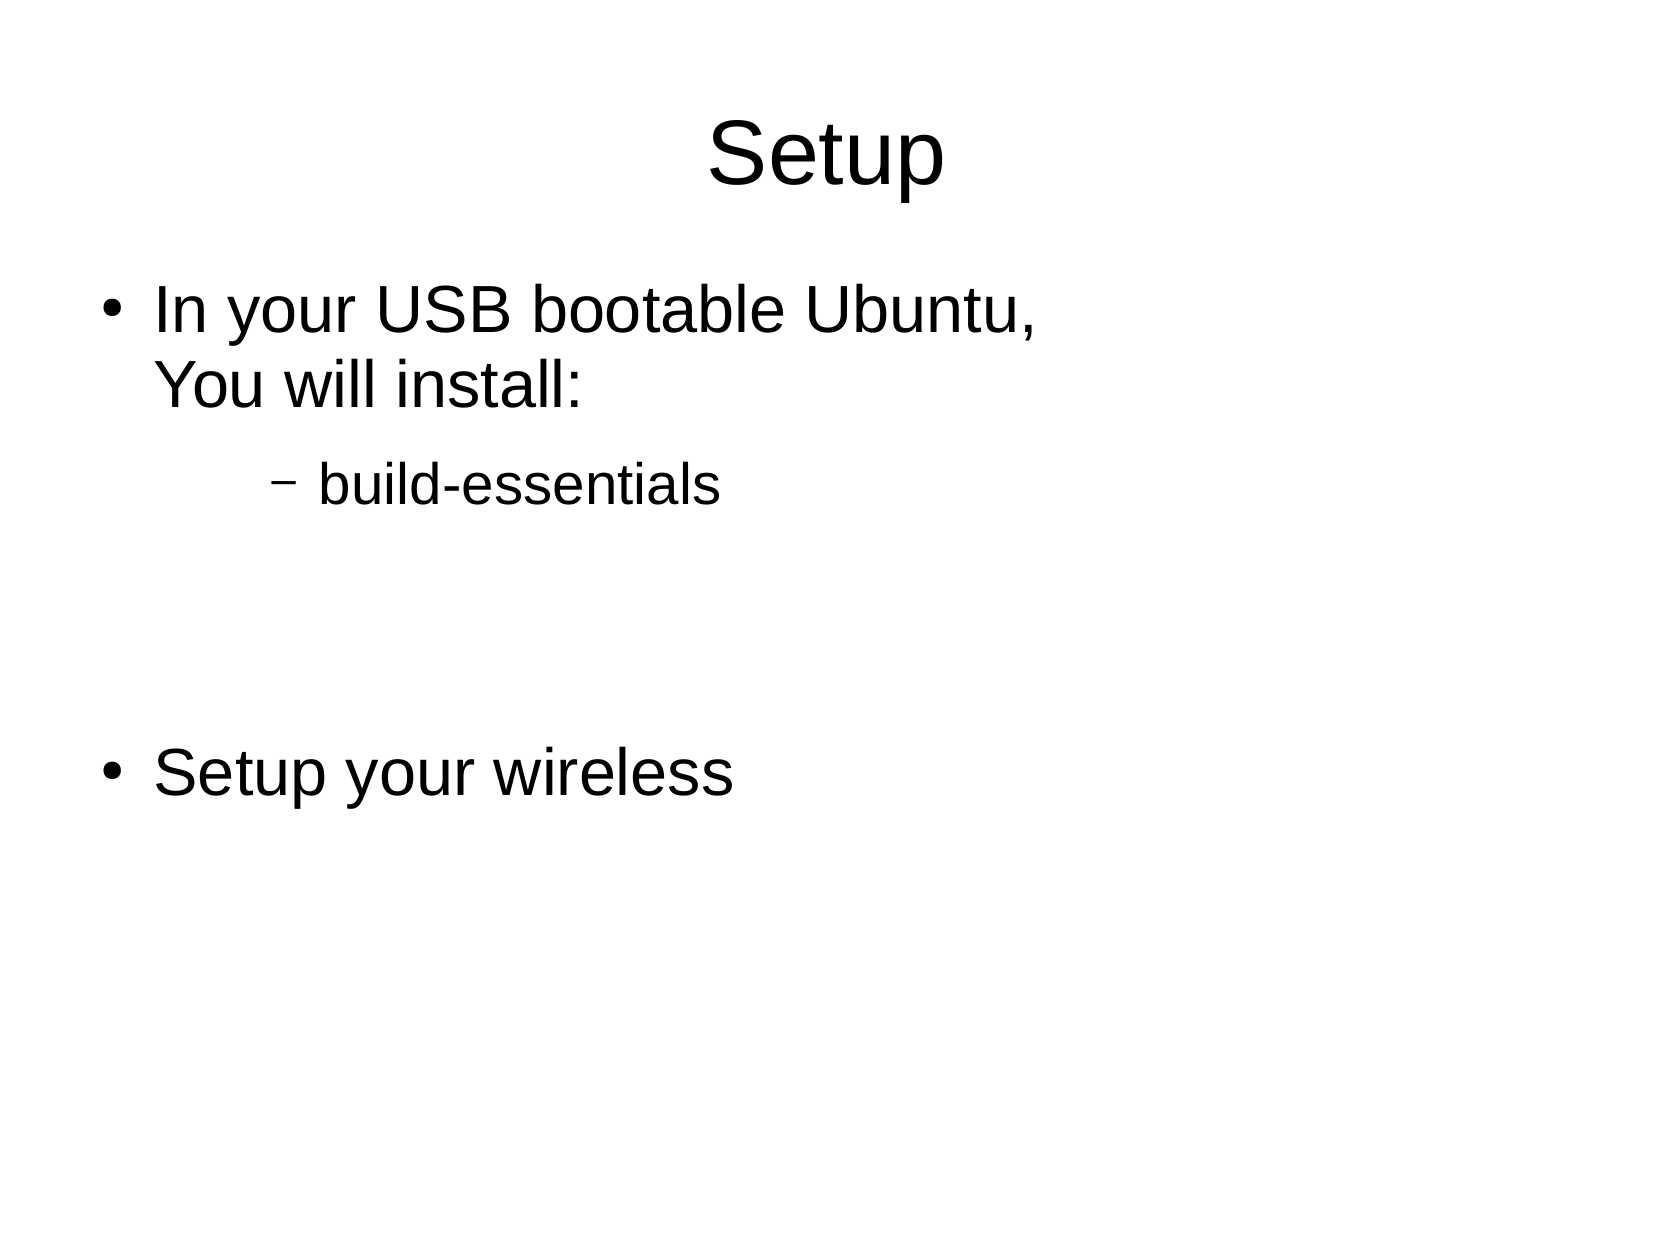

# Setup
In your USB bootable Ubuntu,
You will install:
build-essentials
Setup your wireless